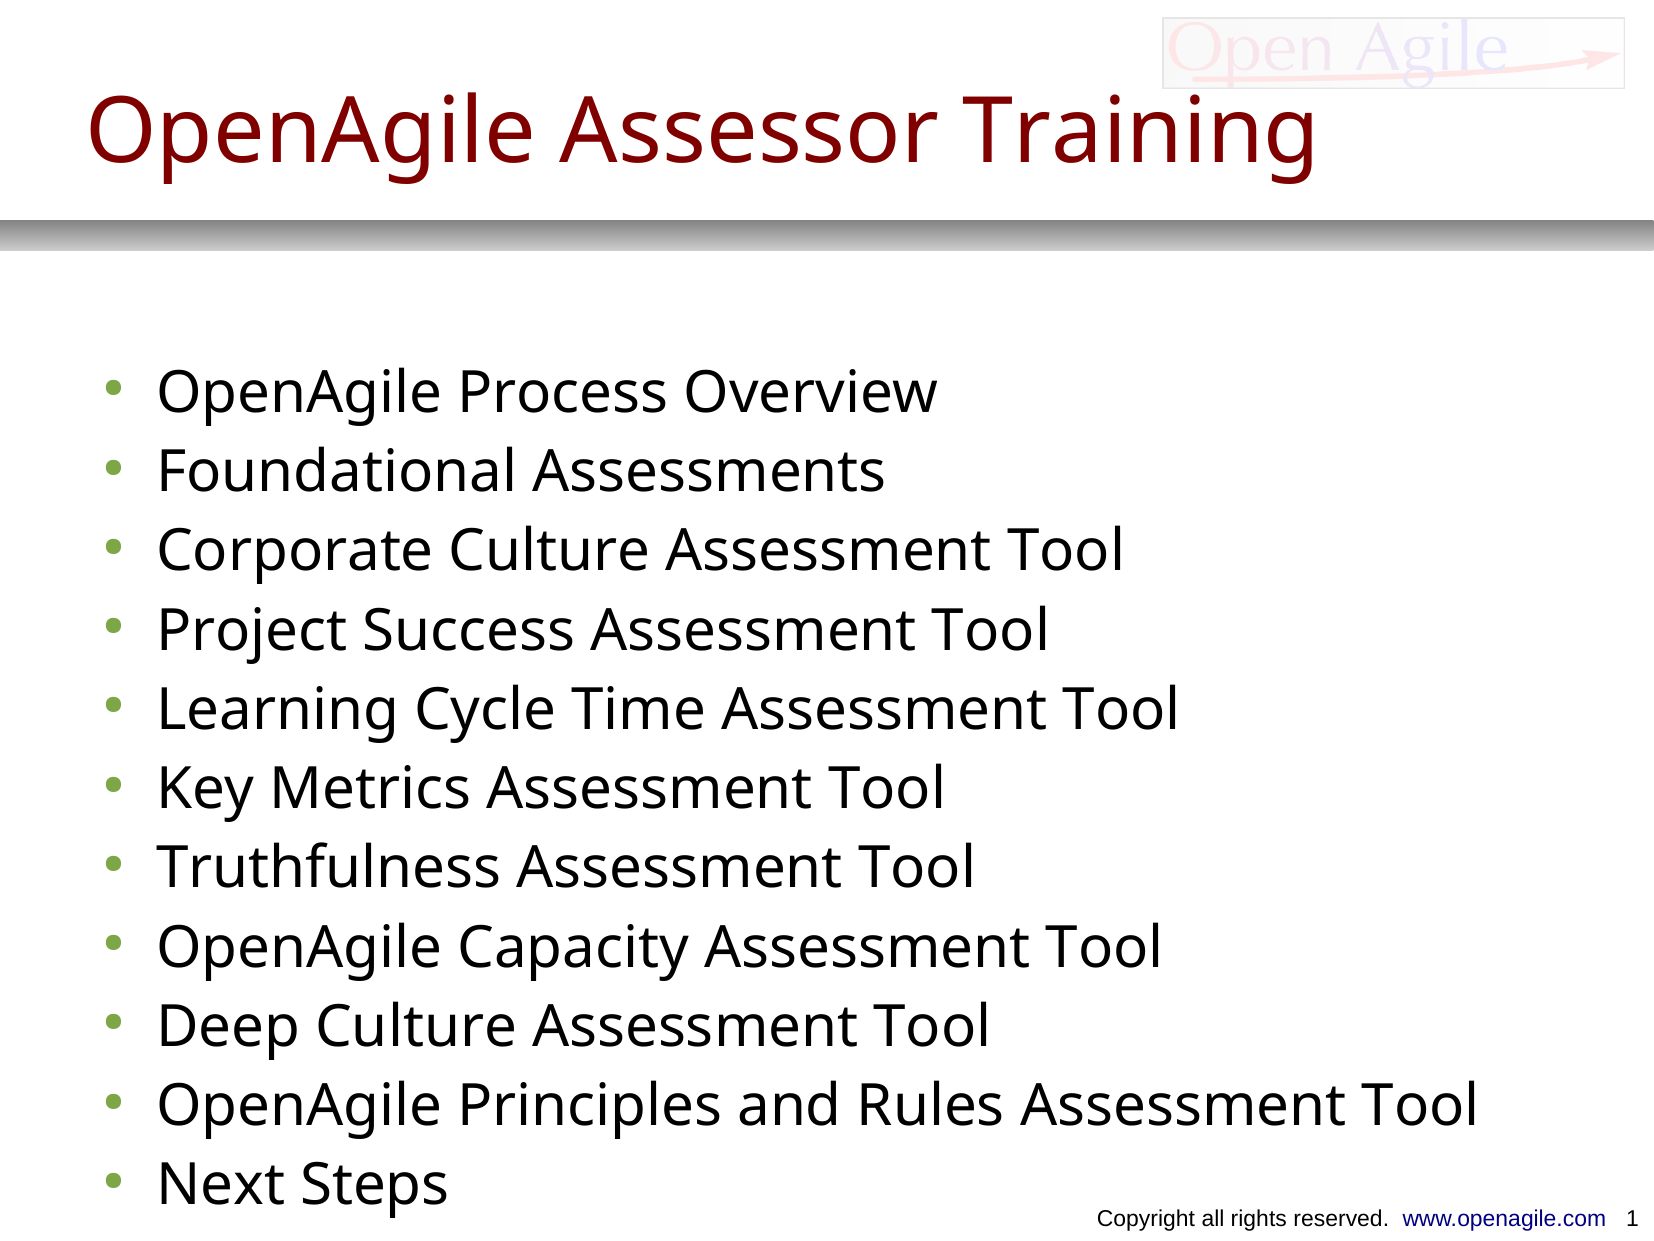

# OpenAgile Assessor Training
OpenAgile Process Overview
Foundational Assessments
Corporate Culture Assessment Tool
Project Success Assessment Tool
Learning Cycle Time Assessment Tool
Key Metrics Assessment Tool
Truthfulness Assessment Tool
OpenAgile Capacity Assessment Tool
Deep Culture Assessment Tool
OpenAgile Principles and Rules Assessment Tool
Next Steps